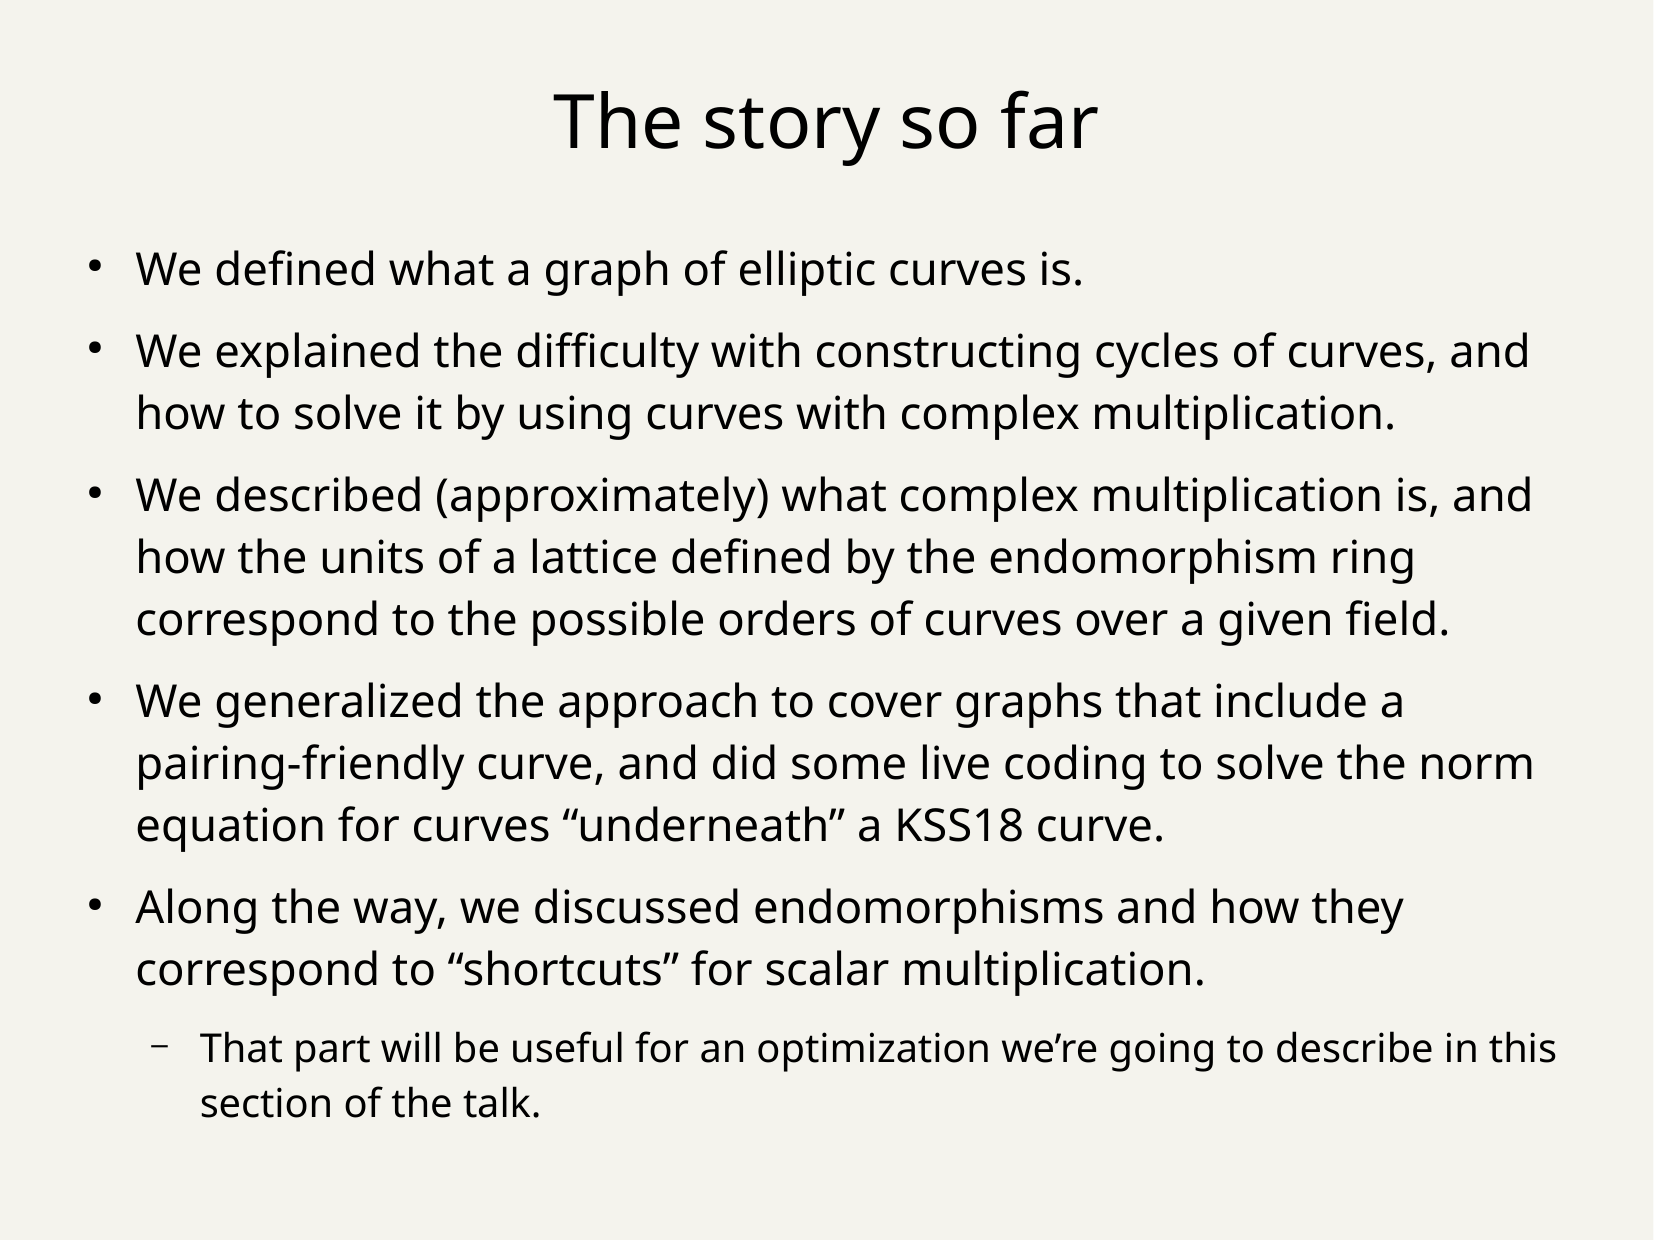

# The story so far
We defined what a graph of elliptic curves is.
We explained the difficulty with constructing cycles of curves, and how to solve it by using curves with complex multiplication.
We described (approximately) what complex multiplication is, and how the units of a lattice defined by the endomorphism ring correspond to the possible orders of curves over a given field.
We generalized the approach to cover graphs that include a pairing-friendly curve, and did some live coding to solve the norm equation for curves “underneath” a KSS18 curve.
Along the way, we discussed endomorphisms and how they correspond to “shortcuts” for scalar multiplication.
That part will be useful for an optimization we’re going to describe in this section of the talk.